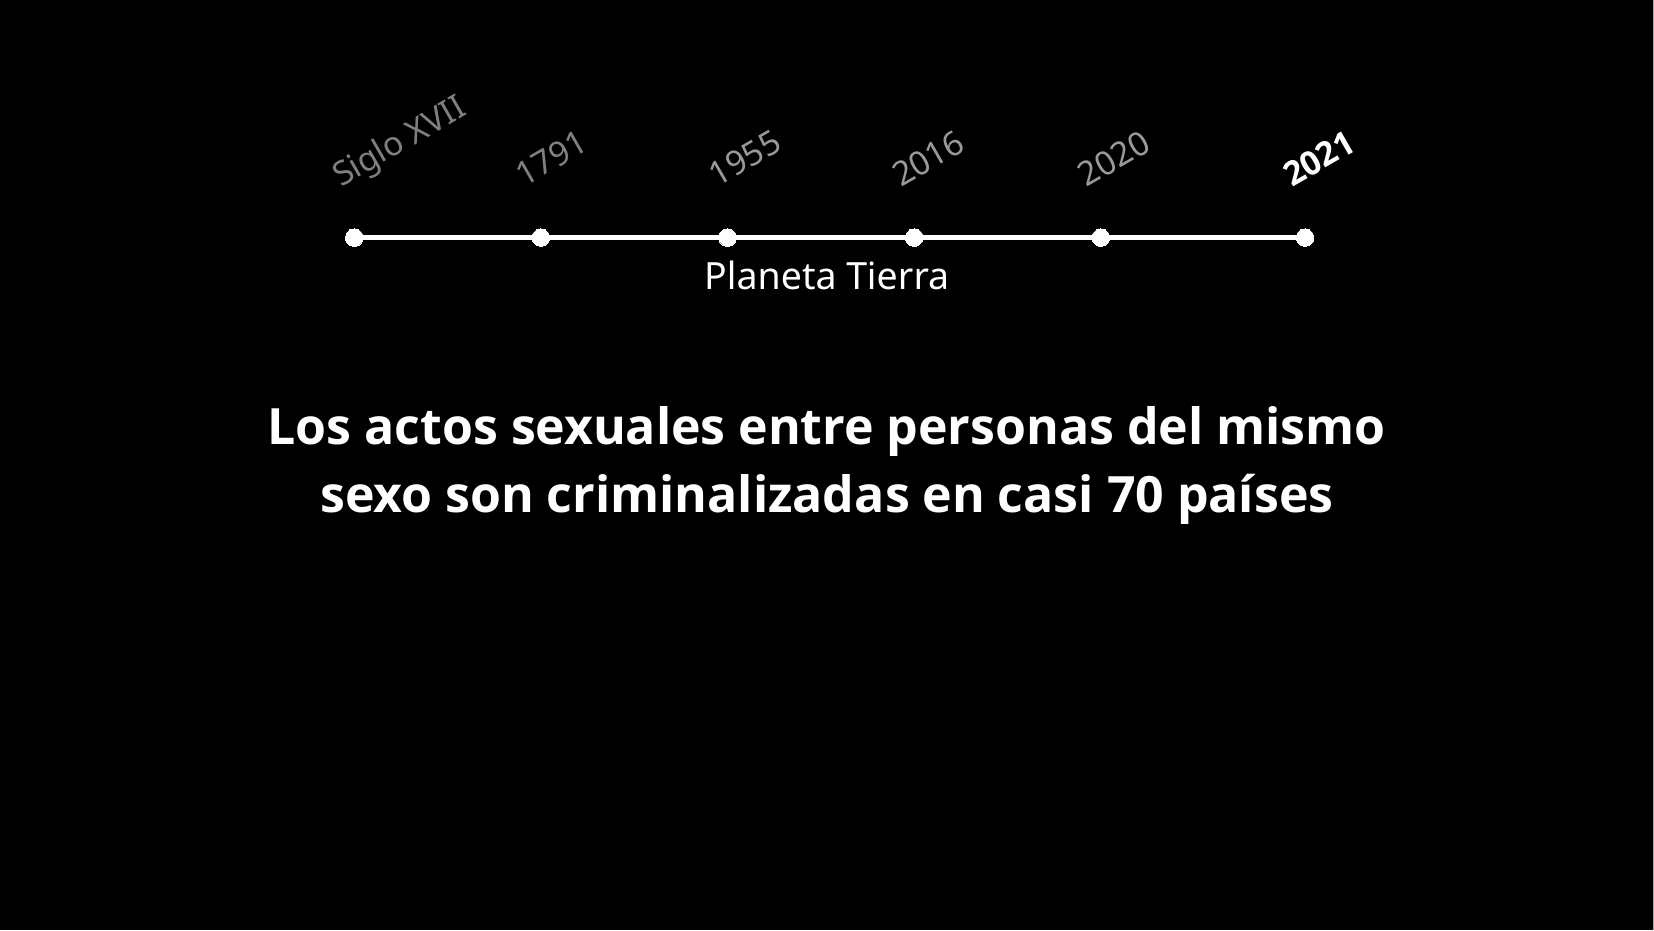

Siglo XVII
1791
1955
2016
2020
2021
Planeta Tierra
Los actos sexuales entre personas del mismo sexo son criminalizadas en casi 70 países